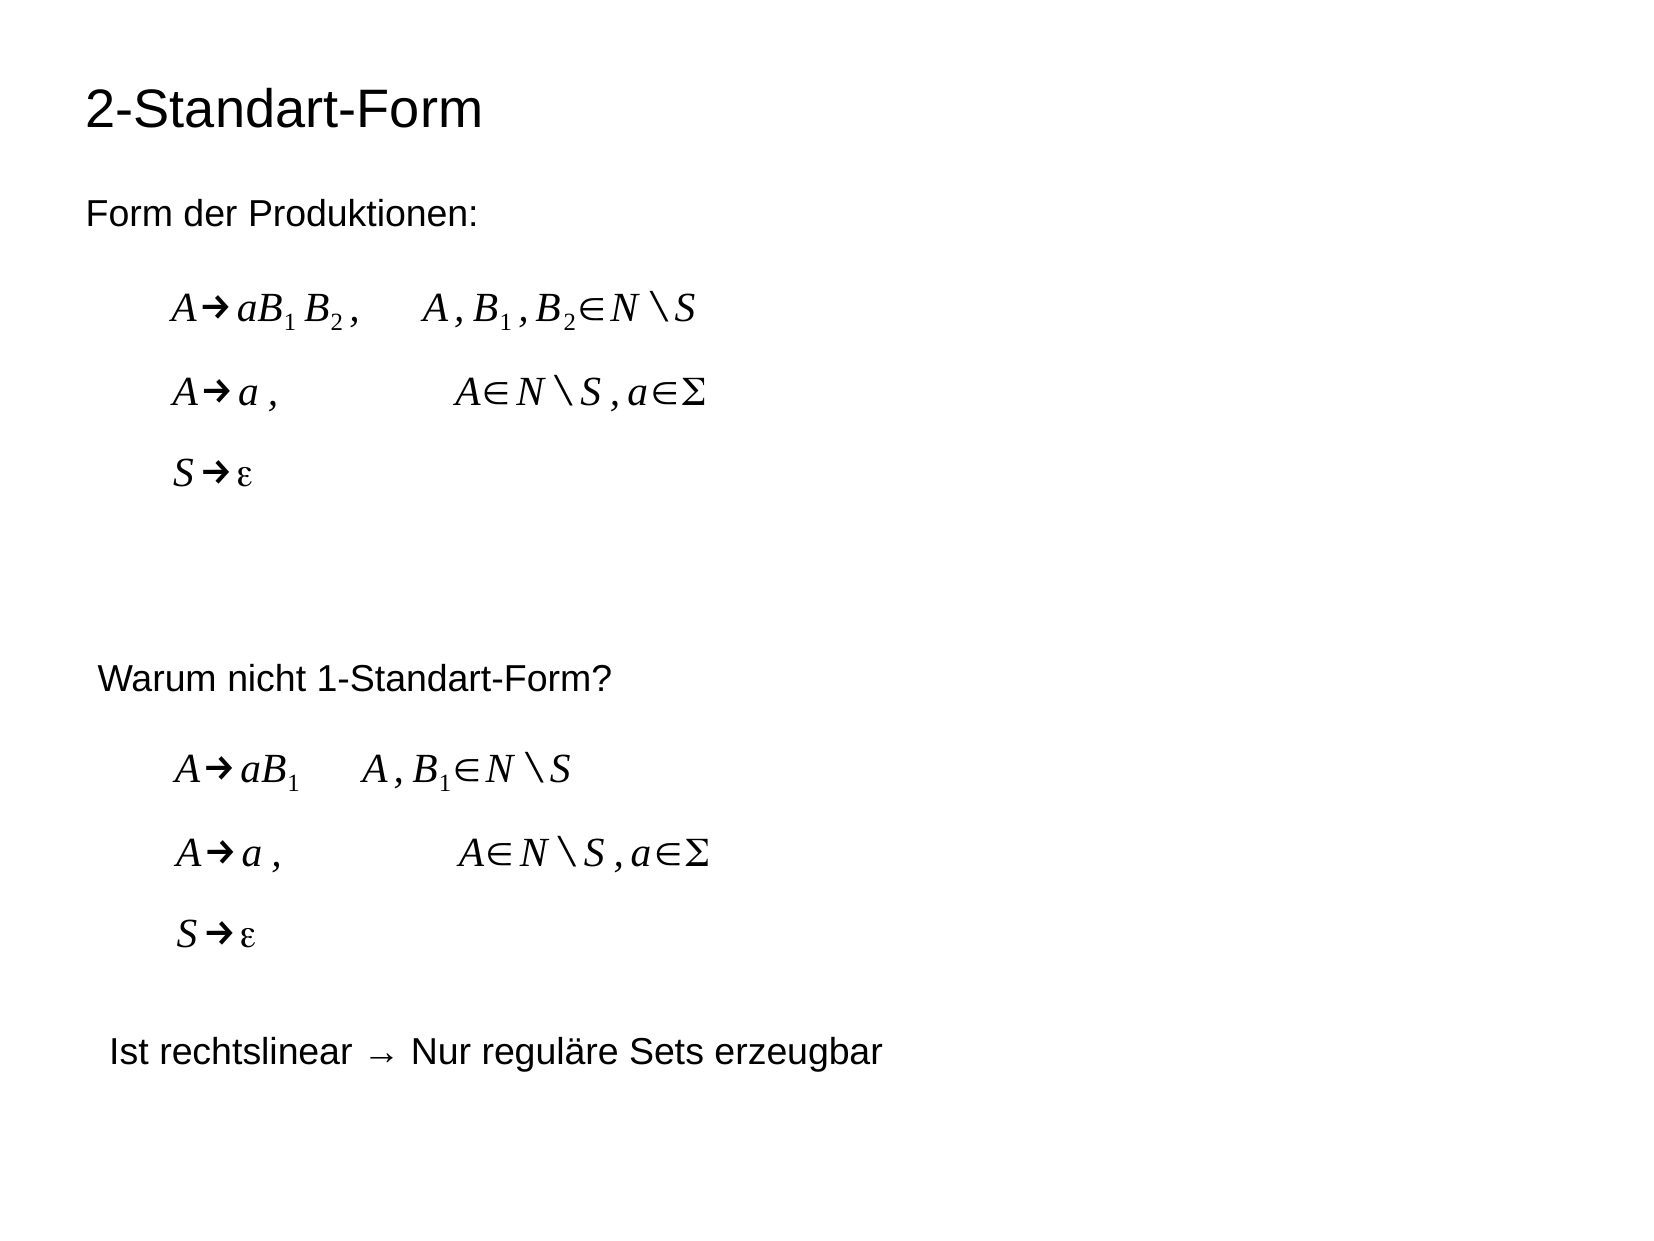

2-Standart-Form
Form der Produktionen:
Warum nicht 1-Standart-Form?
Ist rechtslinear → Nur reguläre Sets erzeugbar